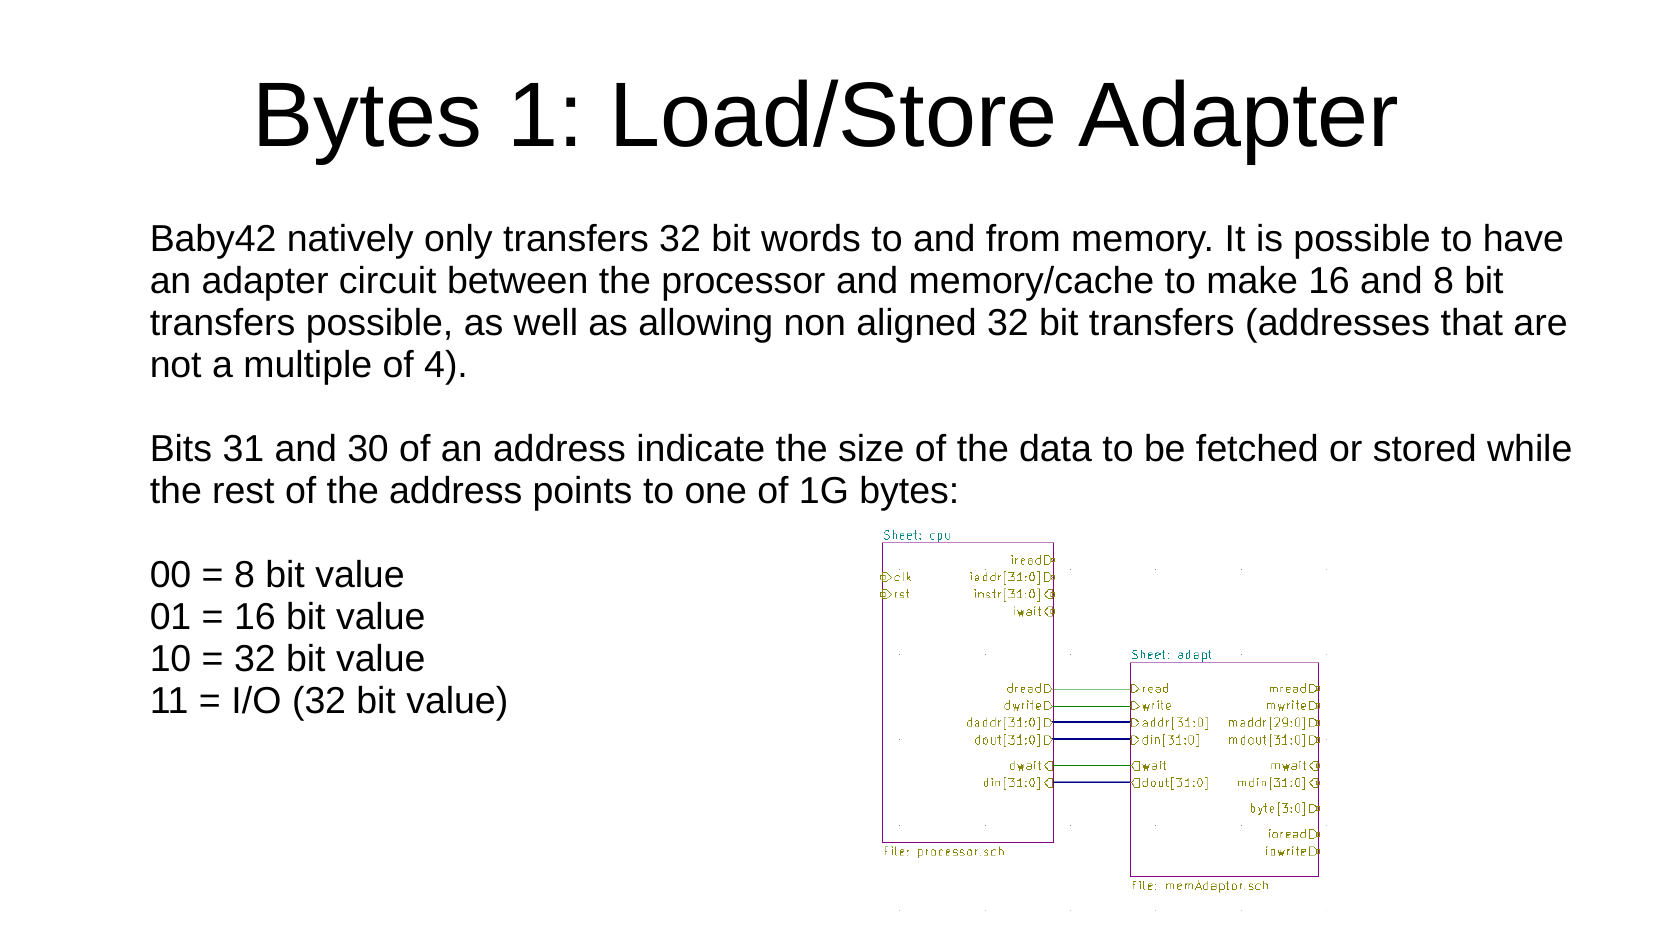

# Bytes 1: Load/Store Adapter
Baby42 natively only transfers 32 bit words to and from memory. It is possible to have an adapter circuit between the processor and memory/cache to make 16 and 8 bit transfers possible, as well as allowing non aligned 32 bit transfers (addresses that are not a multiple of 4).
Bits 31 and 30 of an address indicate the size of the data to be fetched or stored while the rest of the address points to one of 1G bytes:
00 = 8 bit value
01 = 16 bit value
10 = 32 bit value
11 = I/O (32 bit value)